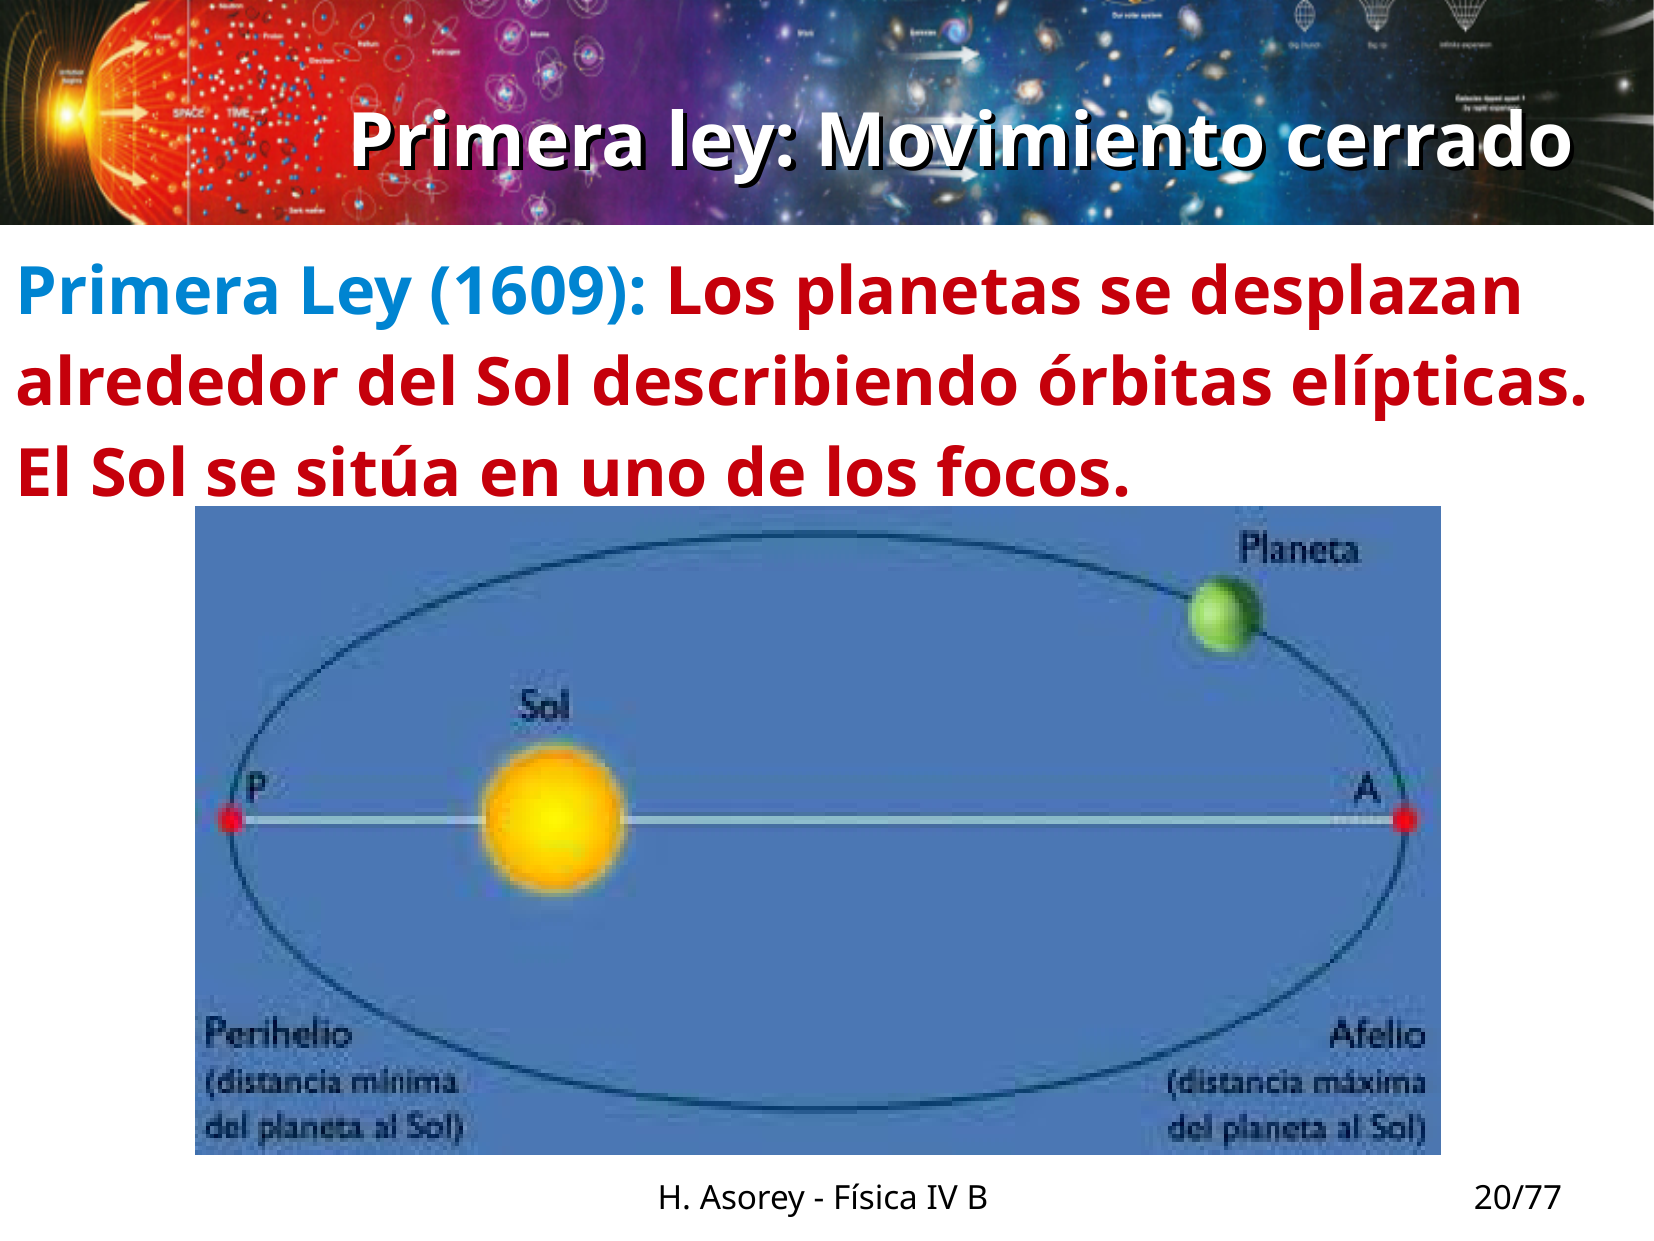

# Primera ley: Movimiento cerrado
Primera Ley (1609): Los planetas se desplazan alrededor del Sol describiendo órbitas elípticas. El Sol se sitúa en uno de los focos.
H. Asorey - Física IV B
20